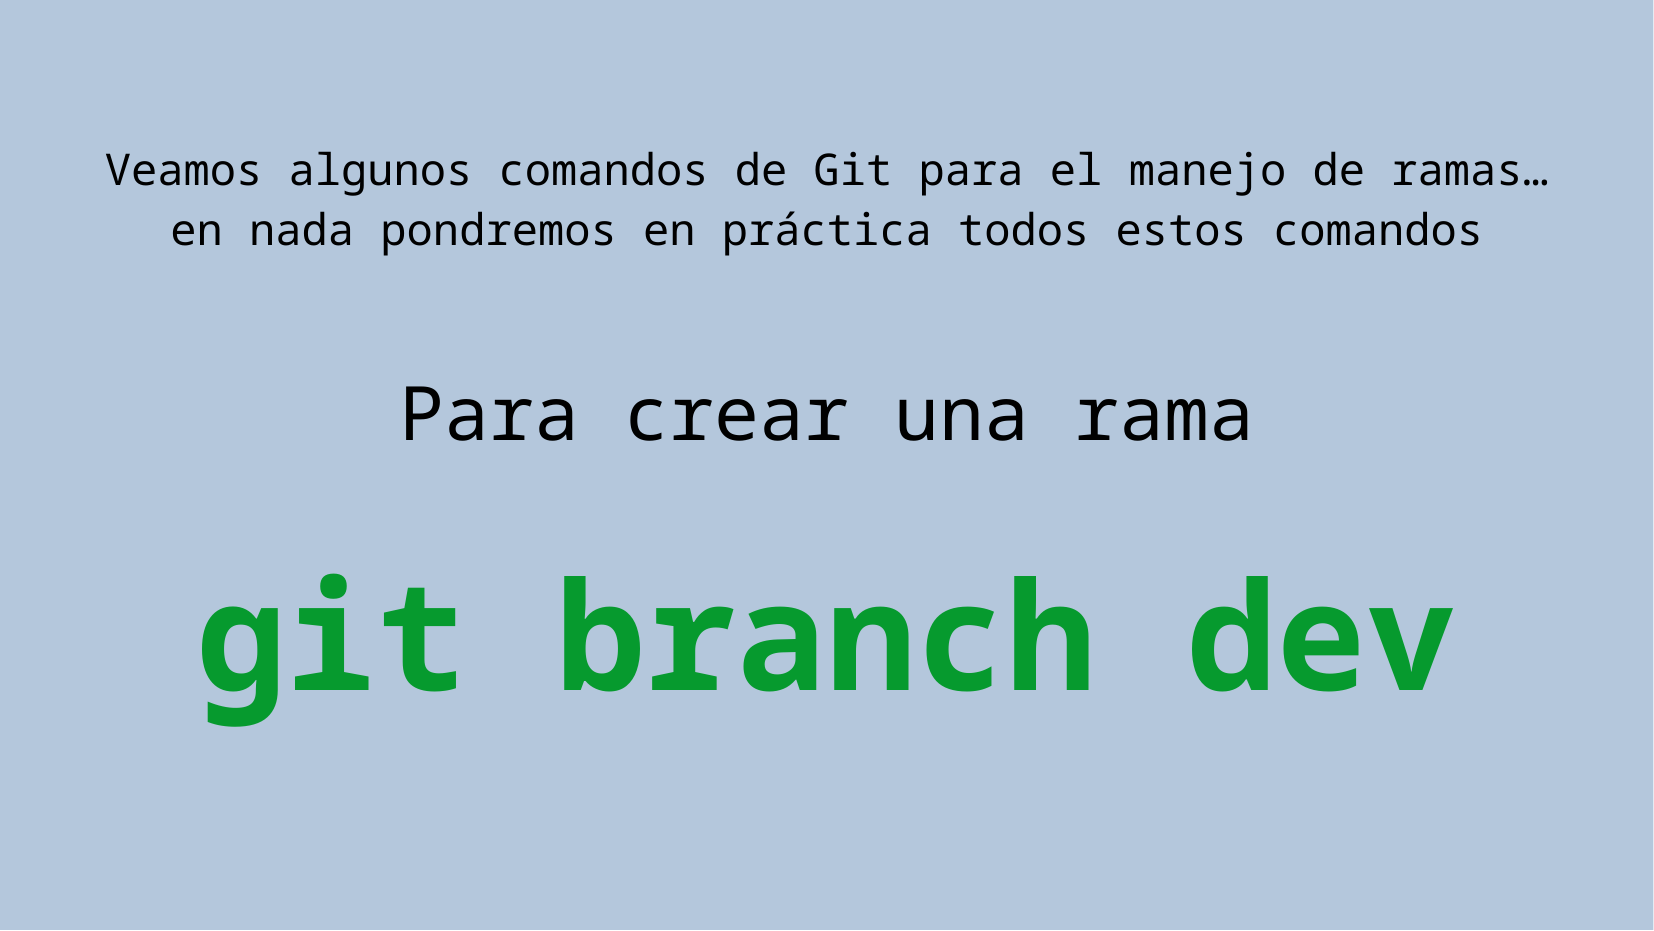

# Veamos algunos comandos de Git para el manejo de ramas… en nada pondremos en práctica todos estos comandos
Para crear una rama
git branch dev